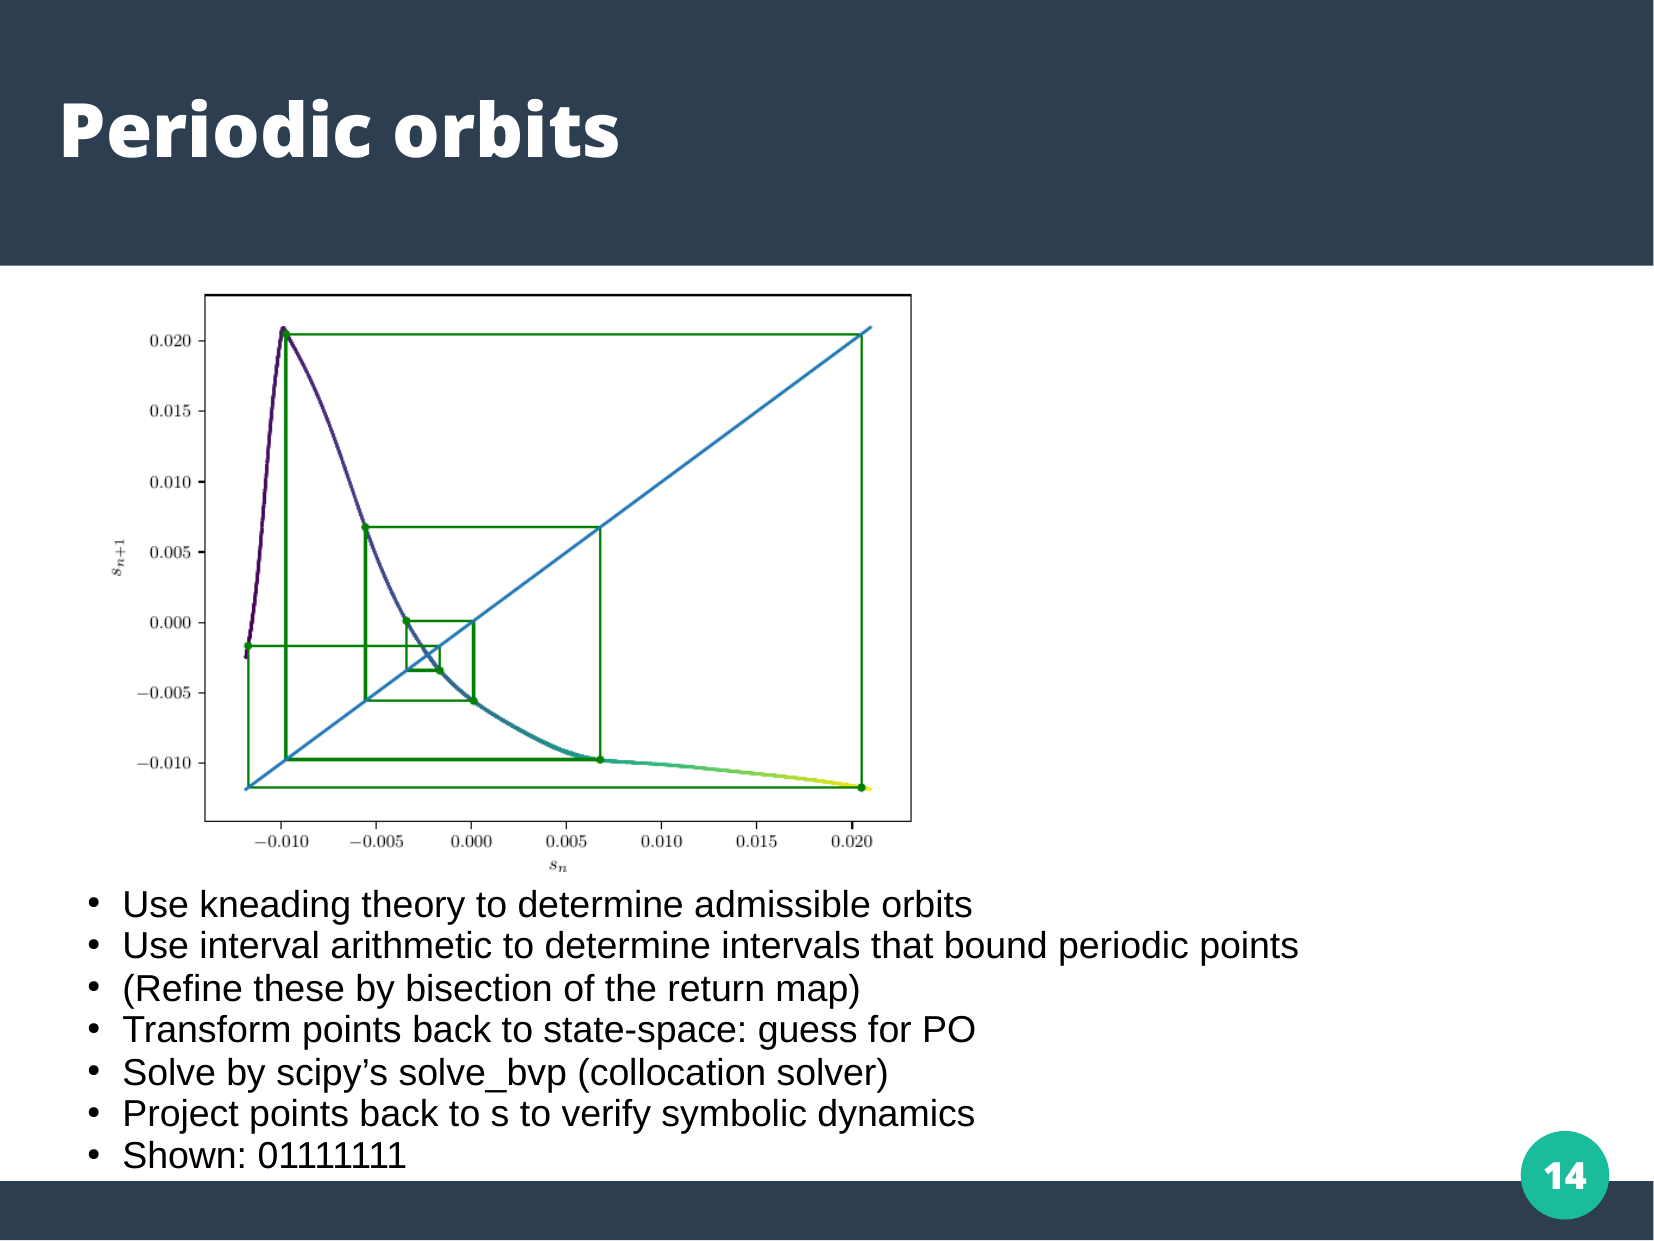

# Periodic orbits
Use kneading theory to determine admissible orbits
Use interval arithmetic to determine intervals that bound periodic points
(Refine these by bisection of the return map)
Transform points back to state-space: guess for PO
Solve by scipy’s solve_bvp (collocation solver)
Project points back to s to verify symbolic dynamics
Shown: 01111111
14